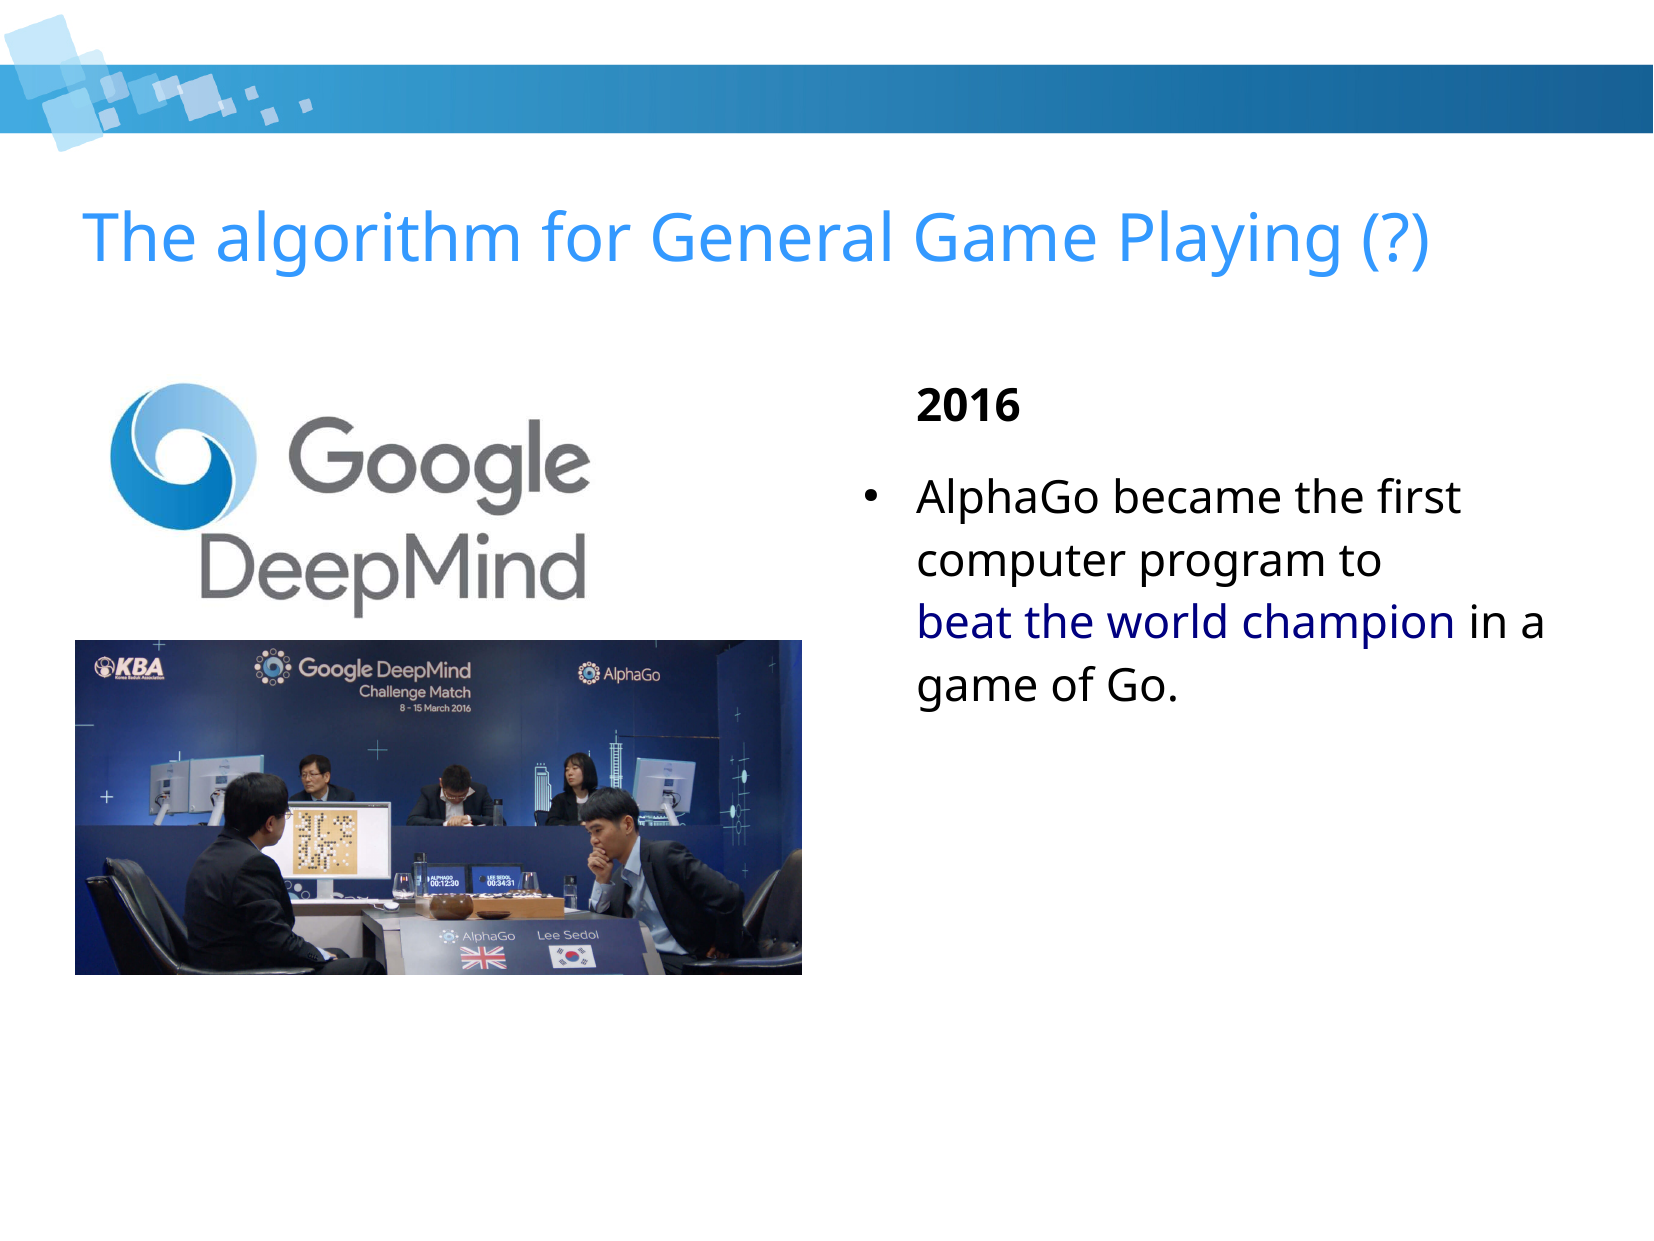

# The algorithm for General Game Playing (?)
2016
AlphaGo became the first computer program to beat the world champion in a game of Go.